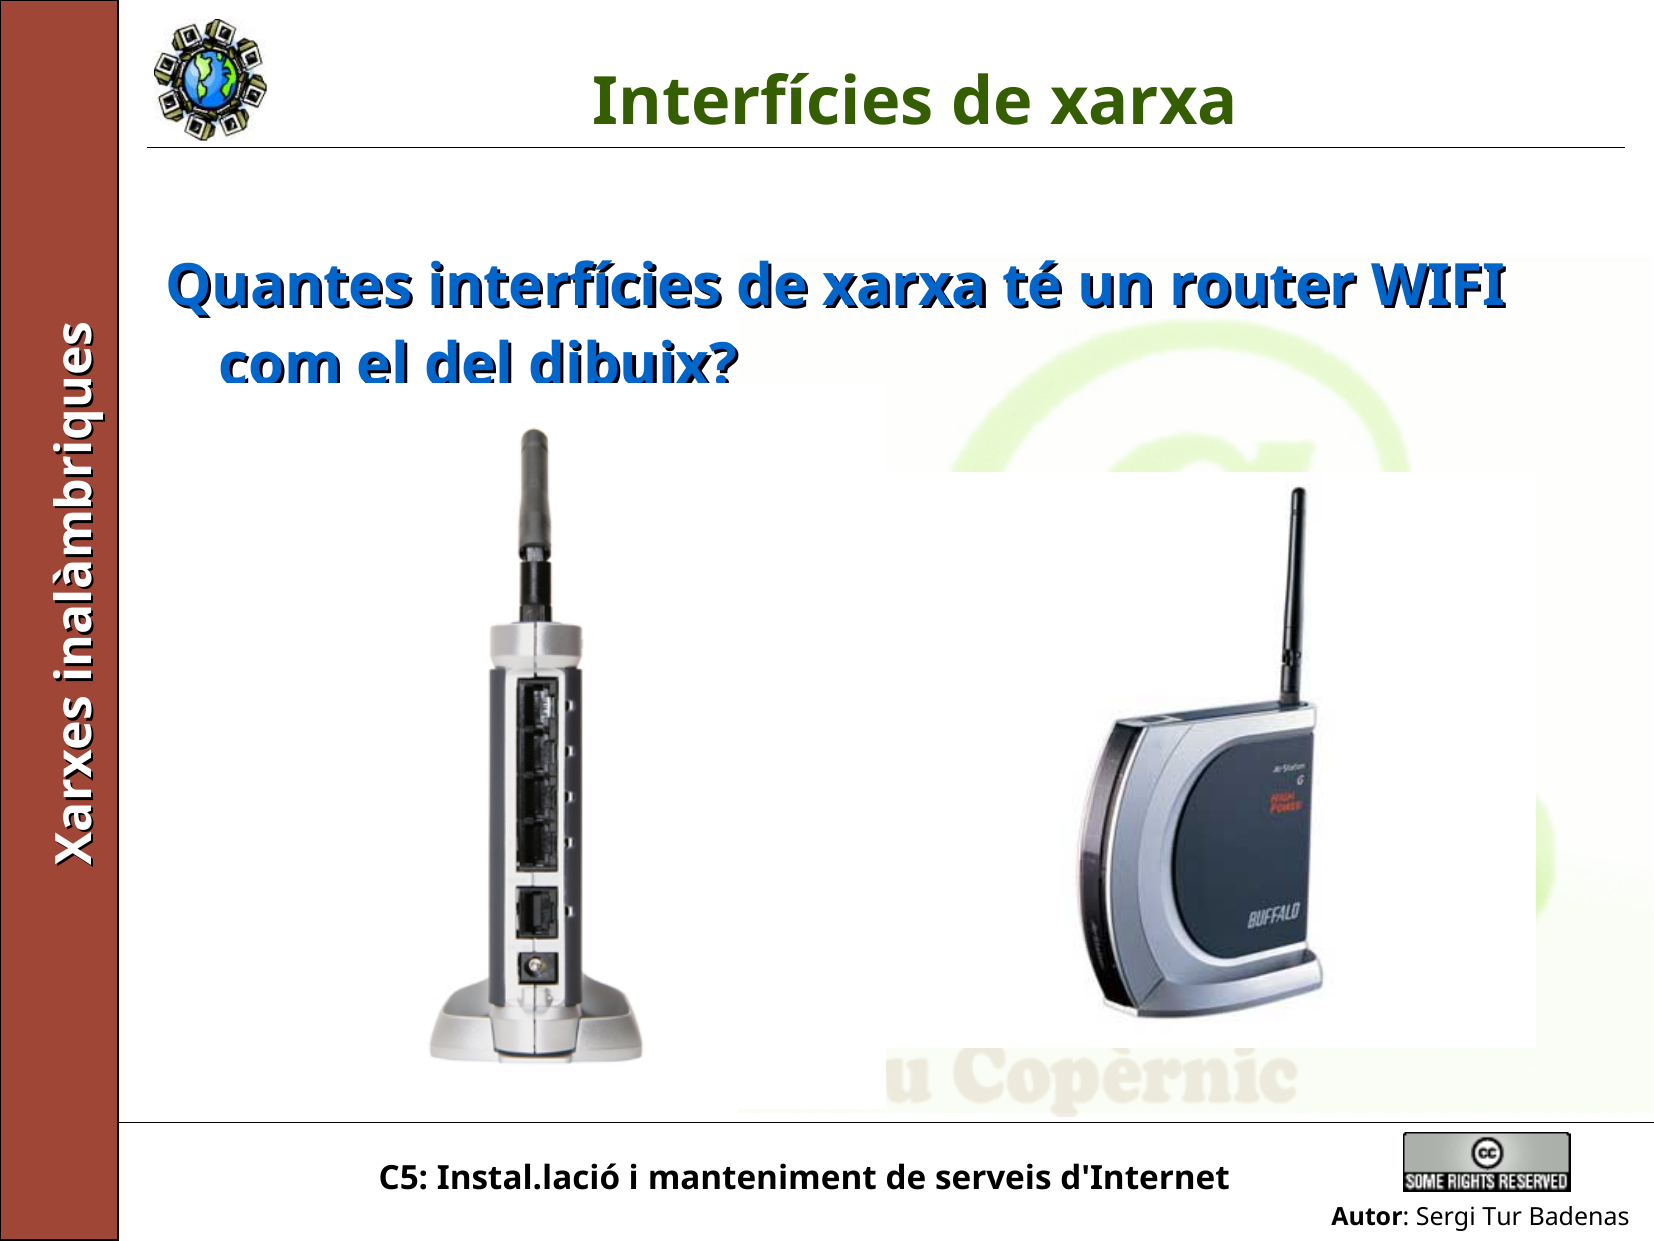

# Interfícies de xarxa
Quantes interfícies de xarxa té un router WIFI com el del dibuix?